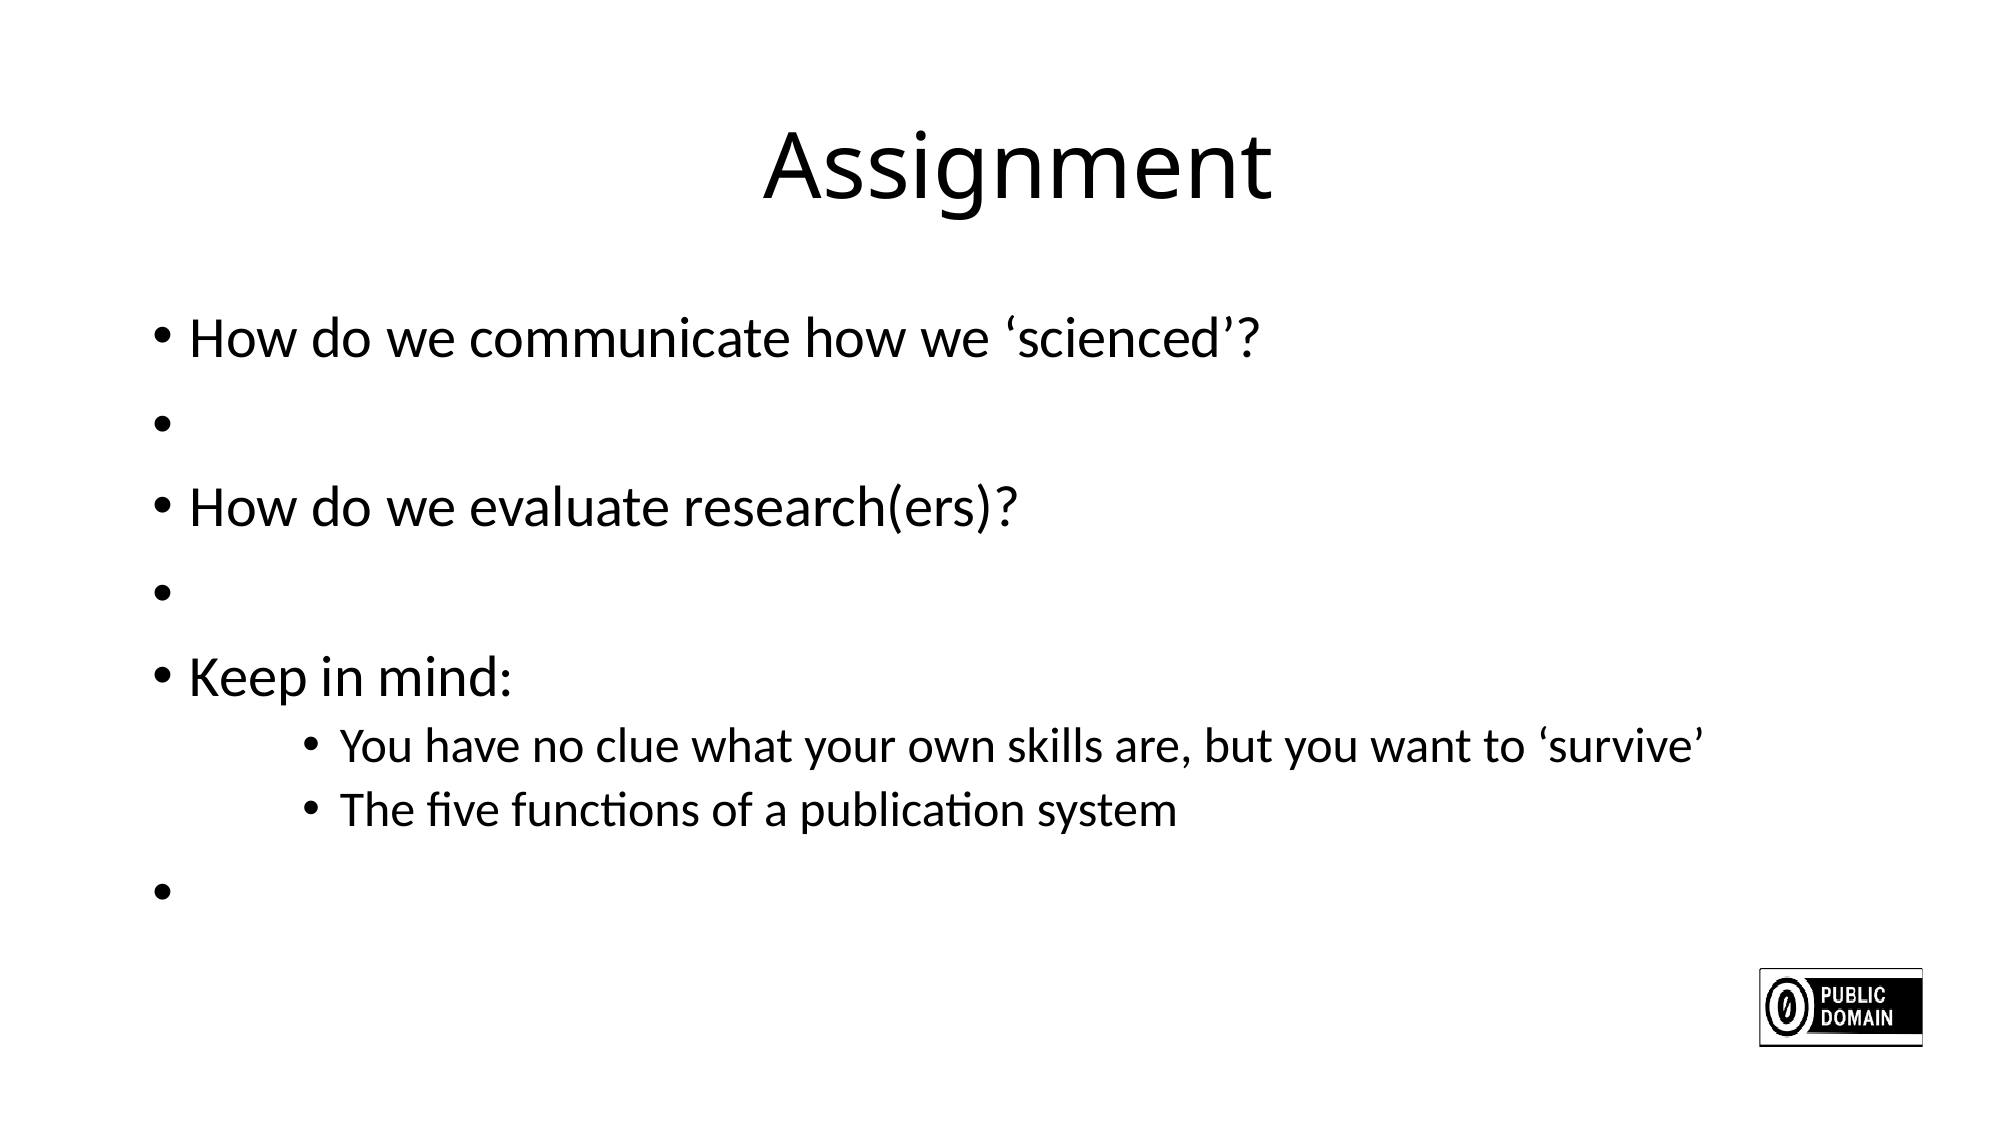

# Assignment
How do we communicate how we ‘scienced’?
How do we evaluate research(ers)?
Keep in mind:
You have no clue what your own skills are, but you want to ‘survive’
The five functions of a publication system